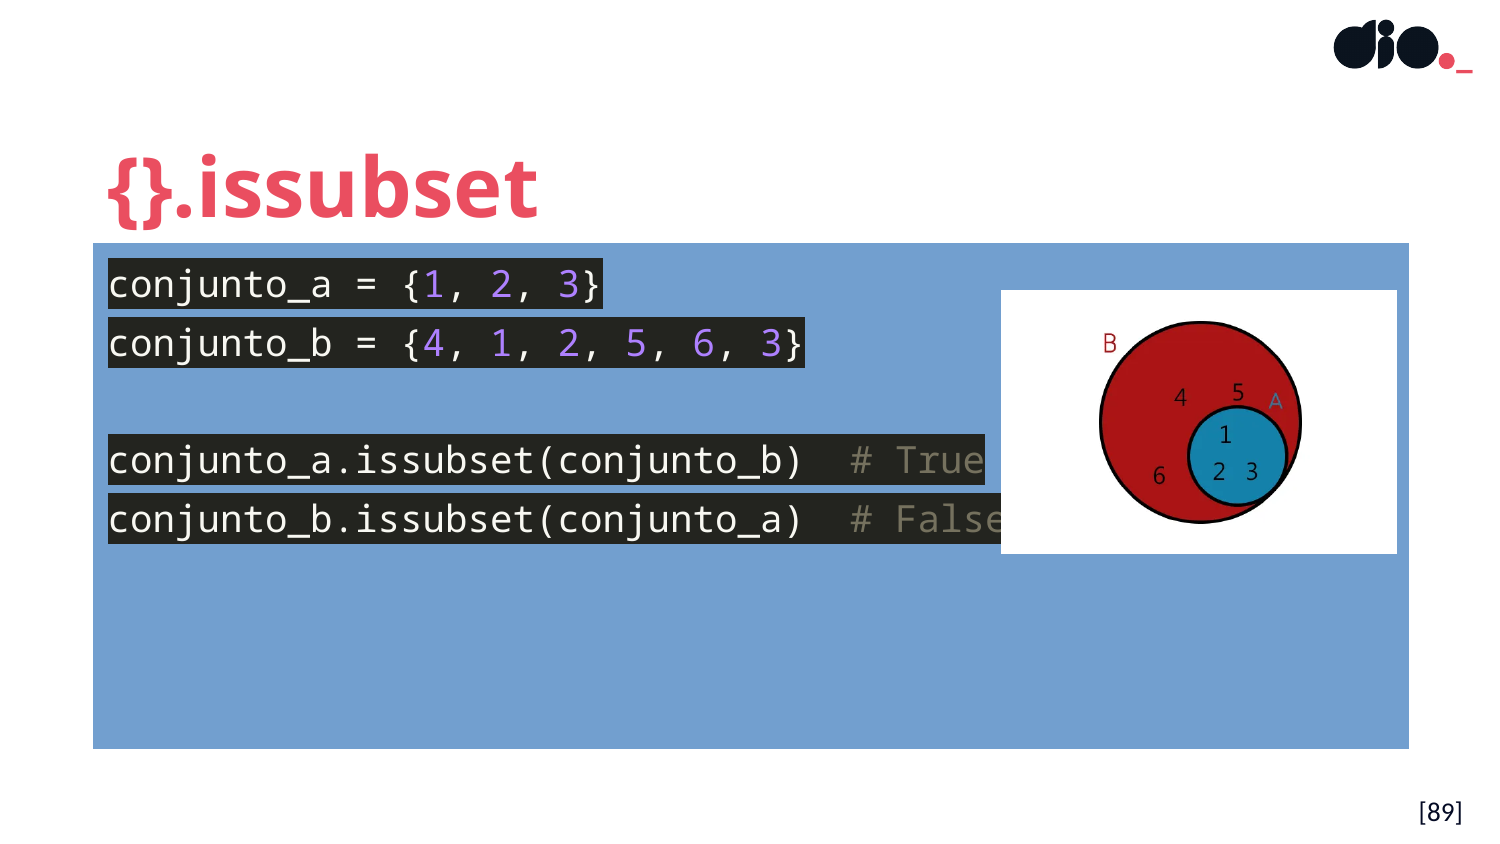

{}.issubset
| conjunto\_a = {1, 2, 3} conjunto\_b = {4, 1, 2, 5, 6, 3} conjunto\_a.issubset(conjunto\_b) # True conjunto\_b.issubset(conjunto\_a) # False |
| --- |